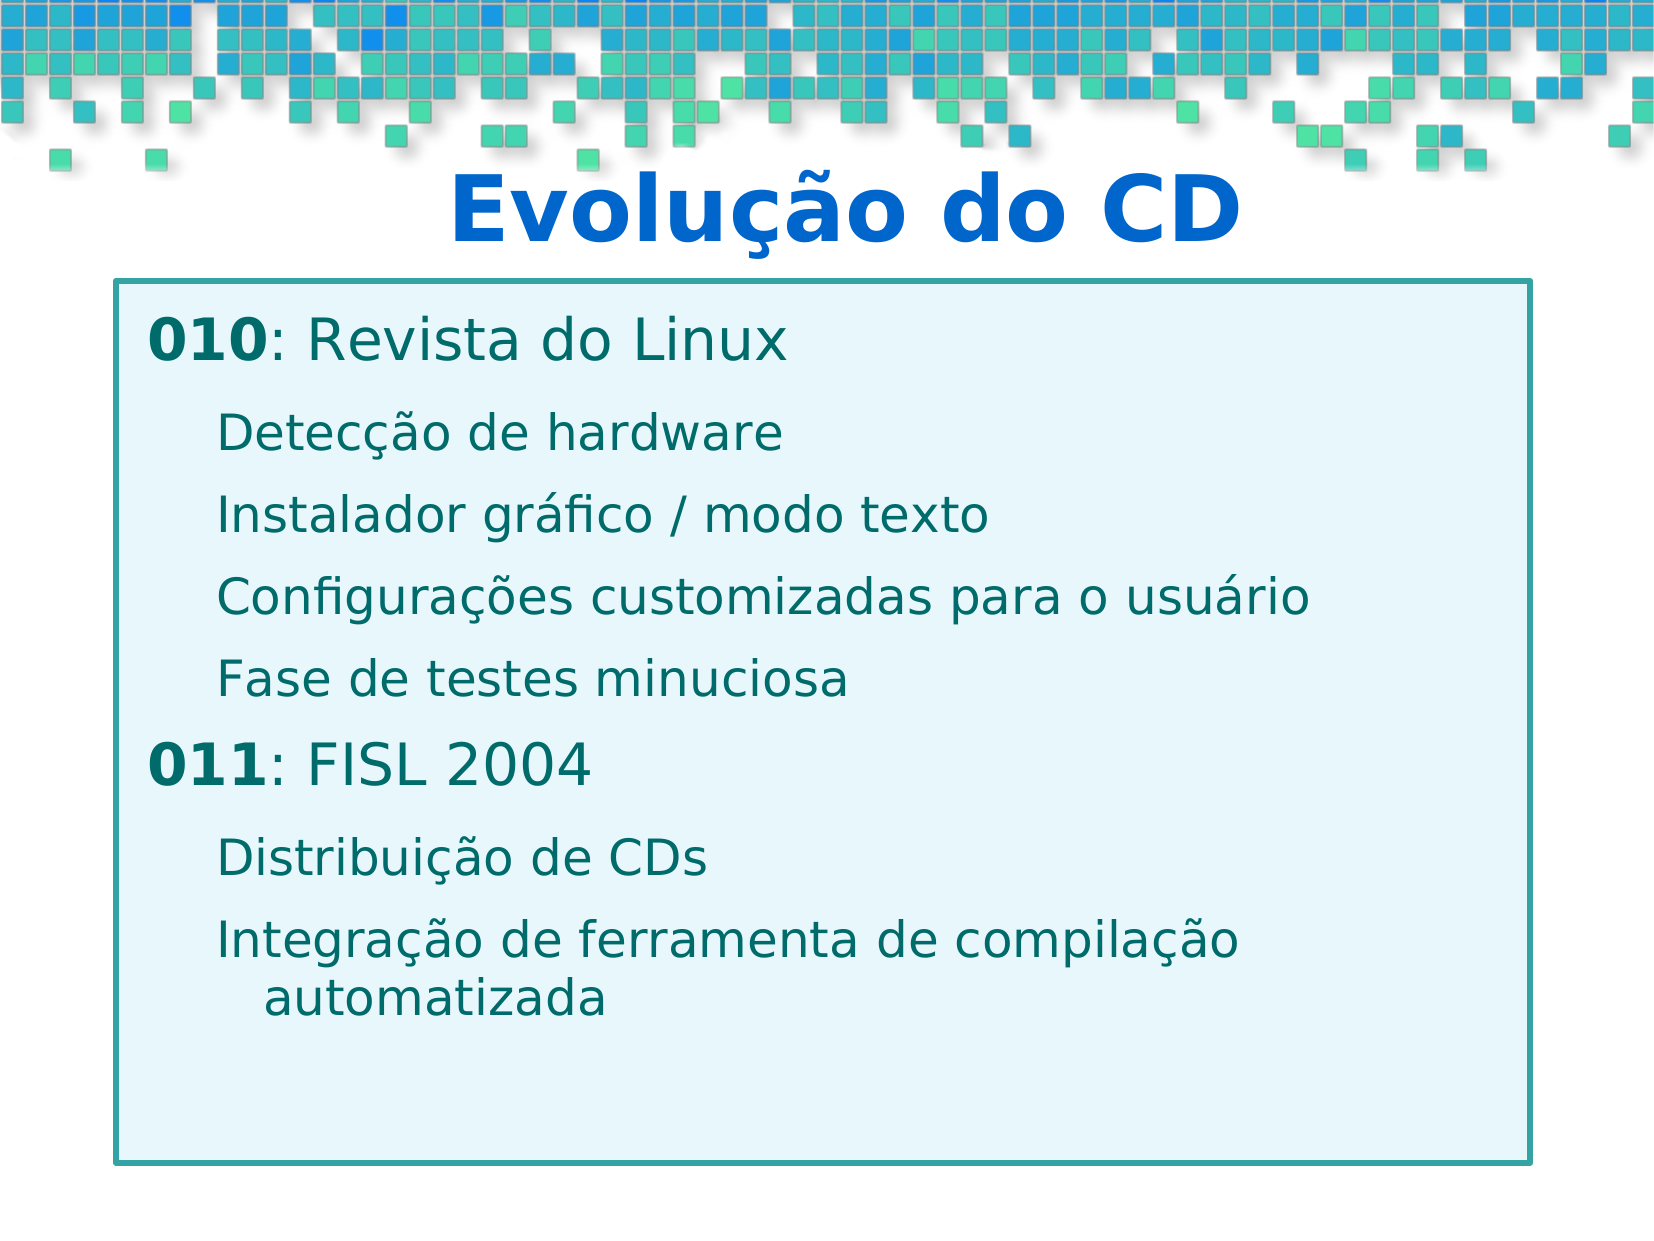

# Evolução do CD
010: Revista do Linux
Detecção de hardware
Instalador gráfico / modo texto
Configurações customizadas para o usuário
Fase de testes minuciosa
011: FISL 2004
Distribuição de CDs
Integração de ferramenta de compilação automatizada